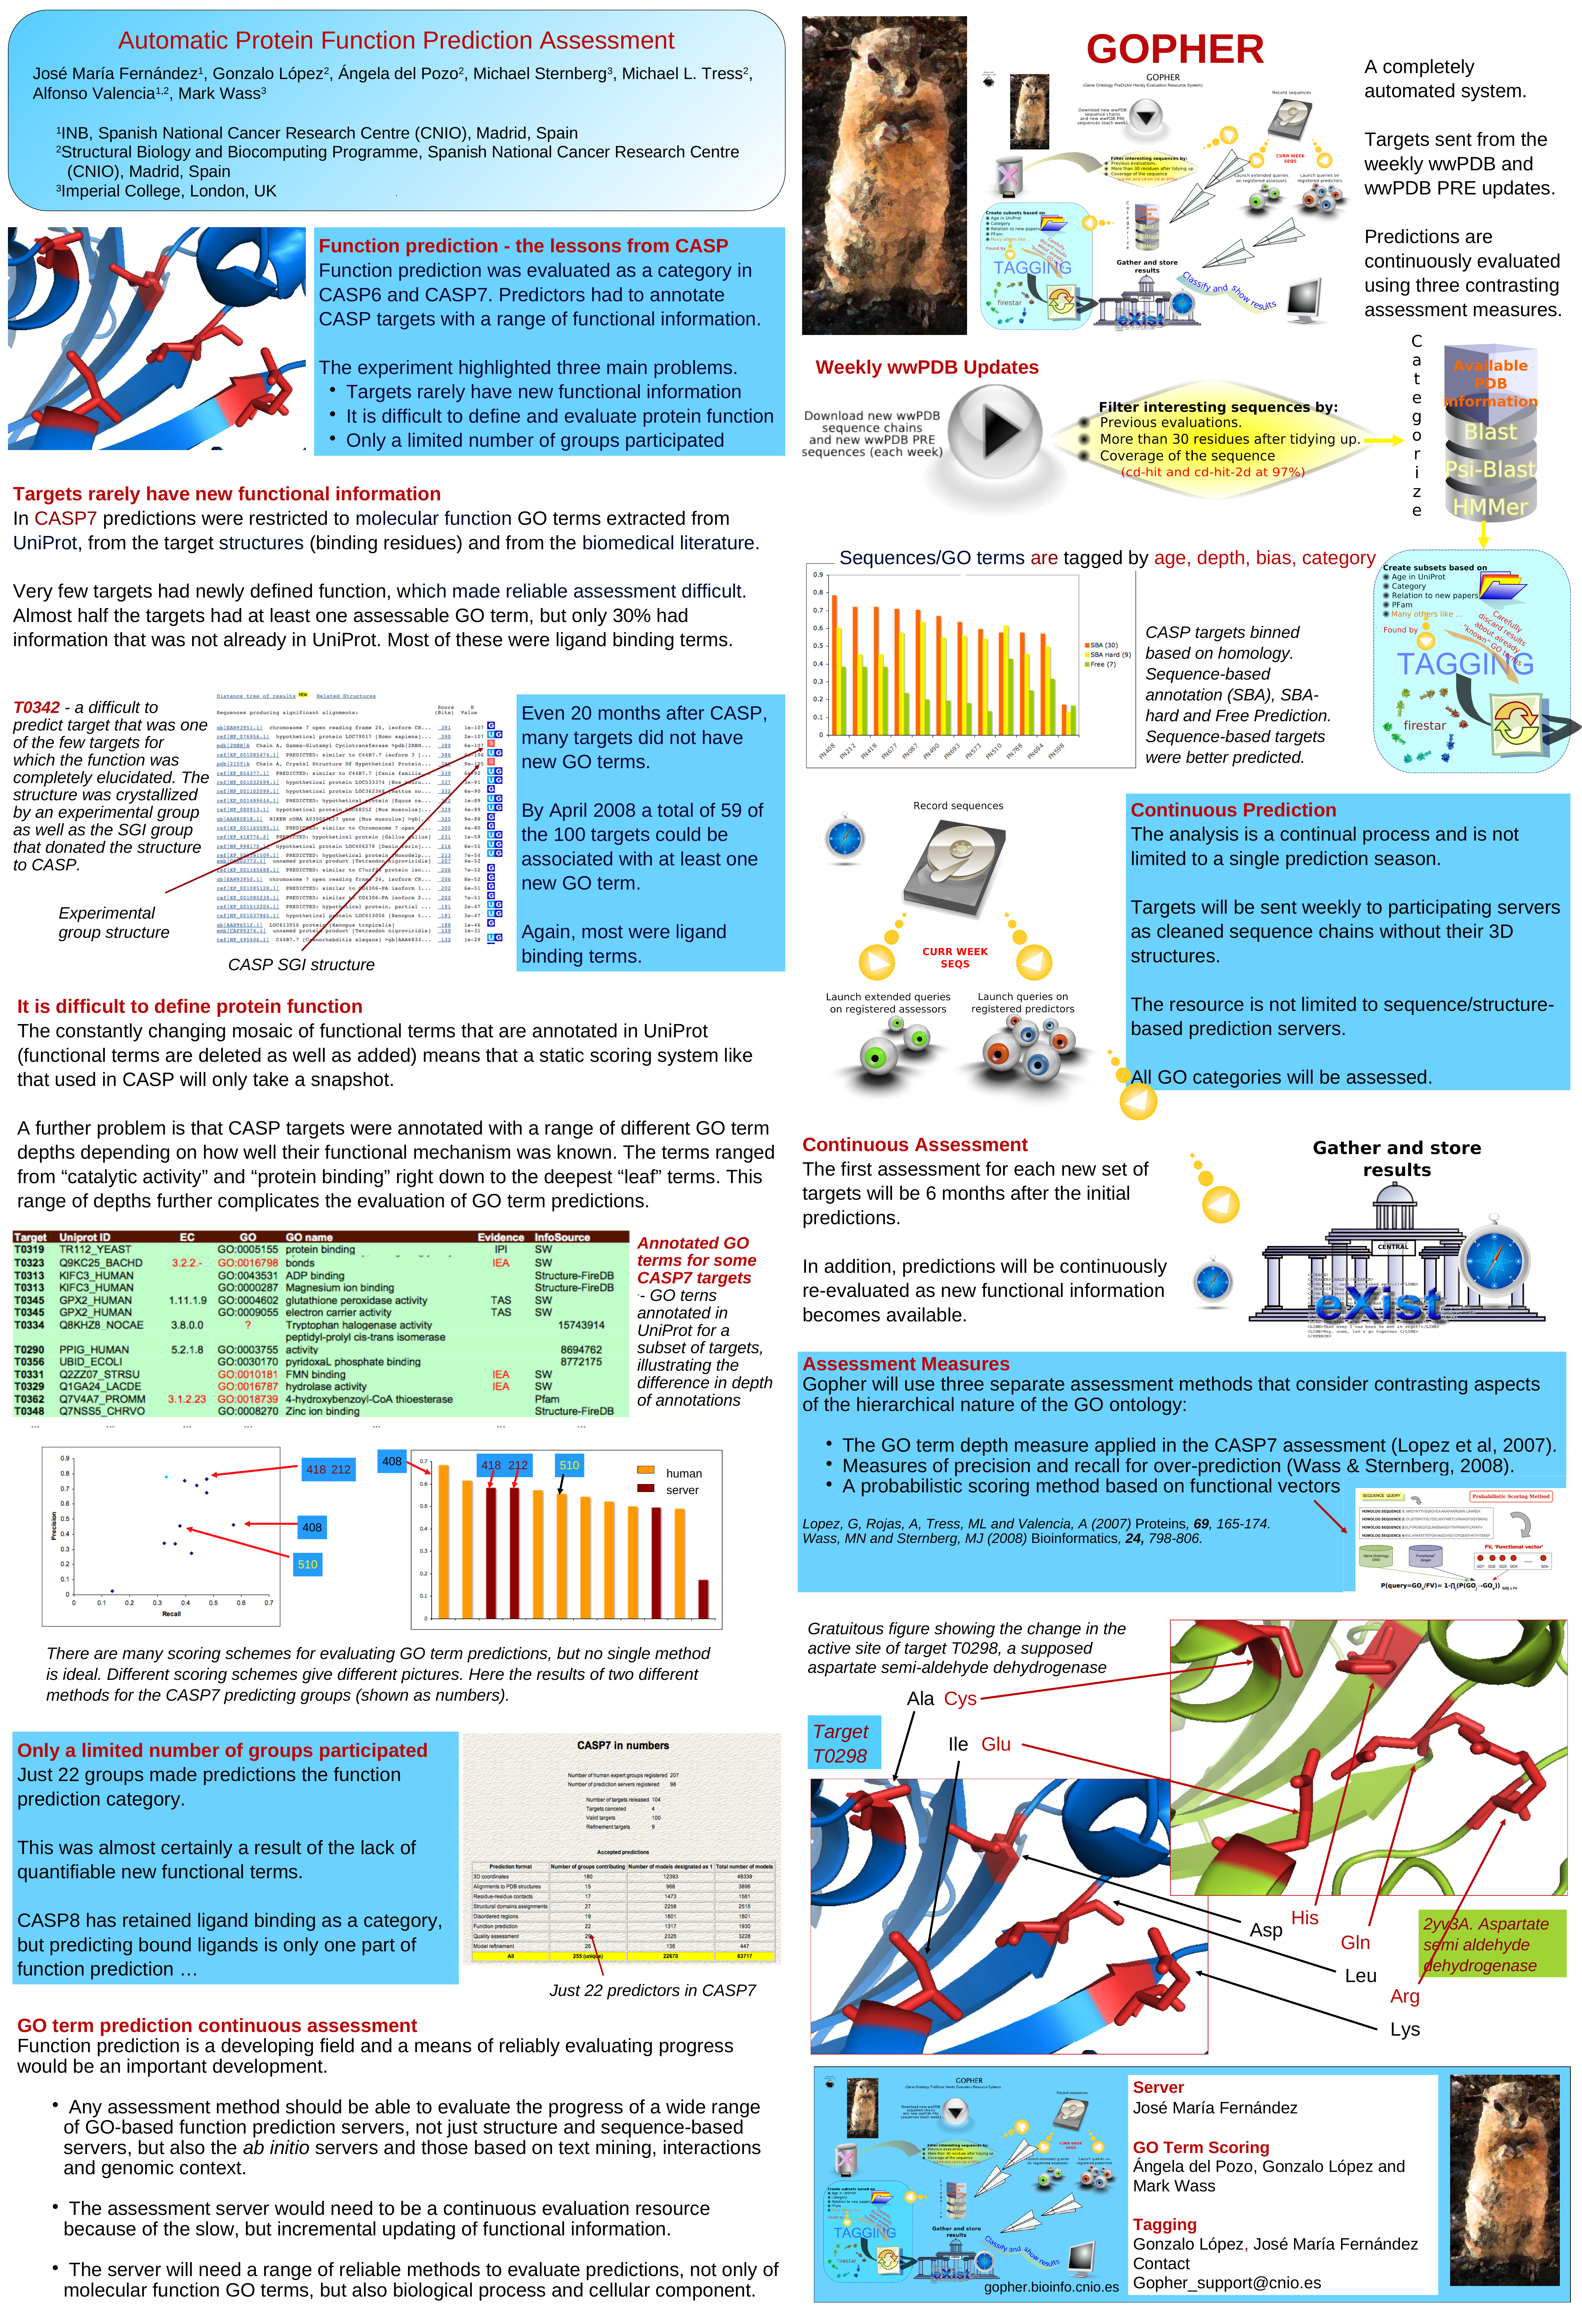

Automatic Protein Function Prediction Assessment
.
GOPHER
A completely automated system.
Targets sent from the weekly wwPDB and wwPDB PRE updates.
Predictions are continuously evaluated using three contrasting assessment measures.
José María Fernández1, Gonzalo López2, Ángela del Pozo2, Michael Sternberg3, Michael L. Tress2, Alfonso Valencia1,2, Mark Wass3
1INB, Spanish National Cancer Research Centre (CNIO), Madrid, Spain
2Structural Biology and Biocomputing Programme, Spanish National Cancer Research Centre (CNIO), Madrid, Spain
3Imperial College, London, UK
Function prediction - the lessons from CASP
Function prediction was evaluated as a category in CASP6 and CASP7. Predictors had to annotate CASP targets with a range of functional information.
The experiment highlighted three main problems.
 Targets rarely have new functional information
 It is difficult to define and evaluate protein function
 Only a limited number of groups participated
Weekly wwPDB Updates
Targets rarely have new functional information
In CASP7 predictions were restricted to molecular function GO terms extracted from UniProt, from the target structures (binding residues) and from the biomedical literature.
Very few targets had newly defined function, which made reliable assessment difficult. Almost half the targets had at least one assessable GO term, but only 30% had information that was not already in UniProt. Most of these were ligand binding terms.
Sequences/GO terms are tagged by age, depth, bias, category
CASP targets binned based on homology. Sequence-based annotation (SBA), SBA-hard and Free Prediction. Sequence-based targets were better predicted.
T0342 - a difficult to predict target that was one of the few targets for which the function was completely elucidated. The structure was crystallized by an experimental group as well as the SGI group that donated the structure to CASP.
Even 20 months after CASP, many targets did not have new GO terms.
By April 2008 a total of 59 of the 100 targets could be associated with at least one new GO term.
Again, most were ligand binding terms.
Continuous Prediction
The analysis is a continual process and is not limited to a single prediction season.
Targets will be sent weekly to participating servers as cleaned sequence chains without their 3D structures.
The resource is not limited to sequence/structure-based prediction servers.
All GO categories will be assessed.
Experimental
group structure
CASP SGI structure
It is difficult to define protein function
The constantly changing mosaic of functional terms that are annotated in UniProt (functional terms are deleted as well as added) means that a static scoring system like that used in CASP will only take a snapshot.
A further problem is that CASP targets were annotated with a range of different GO term depths depending on how well their functional mechanism was known. The terms ranged from “catalytic activity” and “protein binding” right down to the deepest “leaf” terms. This range of depths further complicates the evaluation of GO term predictions.
Continuous Assessment
The first assessment for each new set of targets will be 6 months after the initial predictions.
In addition, predictions will be continuously re-evaluated as new functional information becomes available.
Annotated GO terms for some CASP7 targets
- GO terns annotated in UniProt for a subset of targets, illustrating the difference in depth of annotations
Assessment Measures
Gopher will use three separate assessment methods that consider contrasting aspects of the hierarchical nature of the GO ontology:
 The GO term depth measure applied in the CASP7 assessment (Lopez et al, 2007).
 Measures of precision and recall for over-prediction (Wass & Sternberg, 2008).
 A probabilistic scoring method based on functional vectors
Lopez, G, Rojas, A, Tress, ML and Valencia, A (2007) Proteins, 69, 165-174.
Wass, MN and Sternberg, MJ (2008) Bioinformatics, 24, 798-806.
408
418
212
510
418
212
human
server
408
510
Gratuitous figure showing the change in the active site of target T0298, a supposed aspartate semi-aldehyde dehydrogenase
There are many scoring schemes for evaluating GO term predictions, but no single method is ideal. Different scoring schemes give different pictures. Here the results of two different methods for the CASP7 predicting groups (shown as numbers).
Ala
Cys
Target T0298
Ile
Glu
Only a limited number of groups participated
Just 22 groups made predictions the function prediction category.
This was almost certainly a result of the lack of quantifiable new functional terms.
CASP8 has retained ligand binding as a category, but predicting bound ligands is only one part of function prediction …
His
2yv3A. Aspartate semi aldehyde dehydrogenase
Asp
Gln
Leu
Just 22 predictors in CASP7
Arg
GO term prediction continuous assessment
Function prediction is a developing field and a means of reliably evaluating progress would be an important development.
 Any assessment method should be able to evaluate the progress of a wide range of GO-based function prediction servers, not just structure and sequence-based servers, but also the ab initio servers and those based on text mining, interactions and genomic context.
 The assessment server would need to be a continuous evaluation resource because of the slow, but incremental updating of functional information.
 The server will need a range of reliable methods to evaluate predictions, not only of molecular function GO terms, but also biological process and cellular component.
Lys
Server
José María Fernández
GO Term Scoring
Ángela del Pozo, Gonzalo López and Mark Wass
Tagging
Gonzalo López, José María Fernández
Contact
Gopher_support@cnio.es
gopher.bioinfo.cnio.es